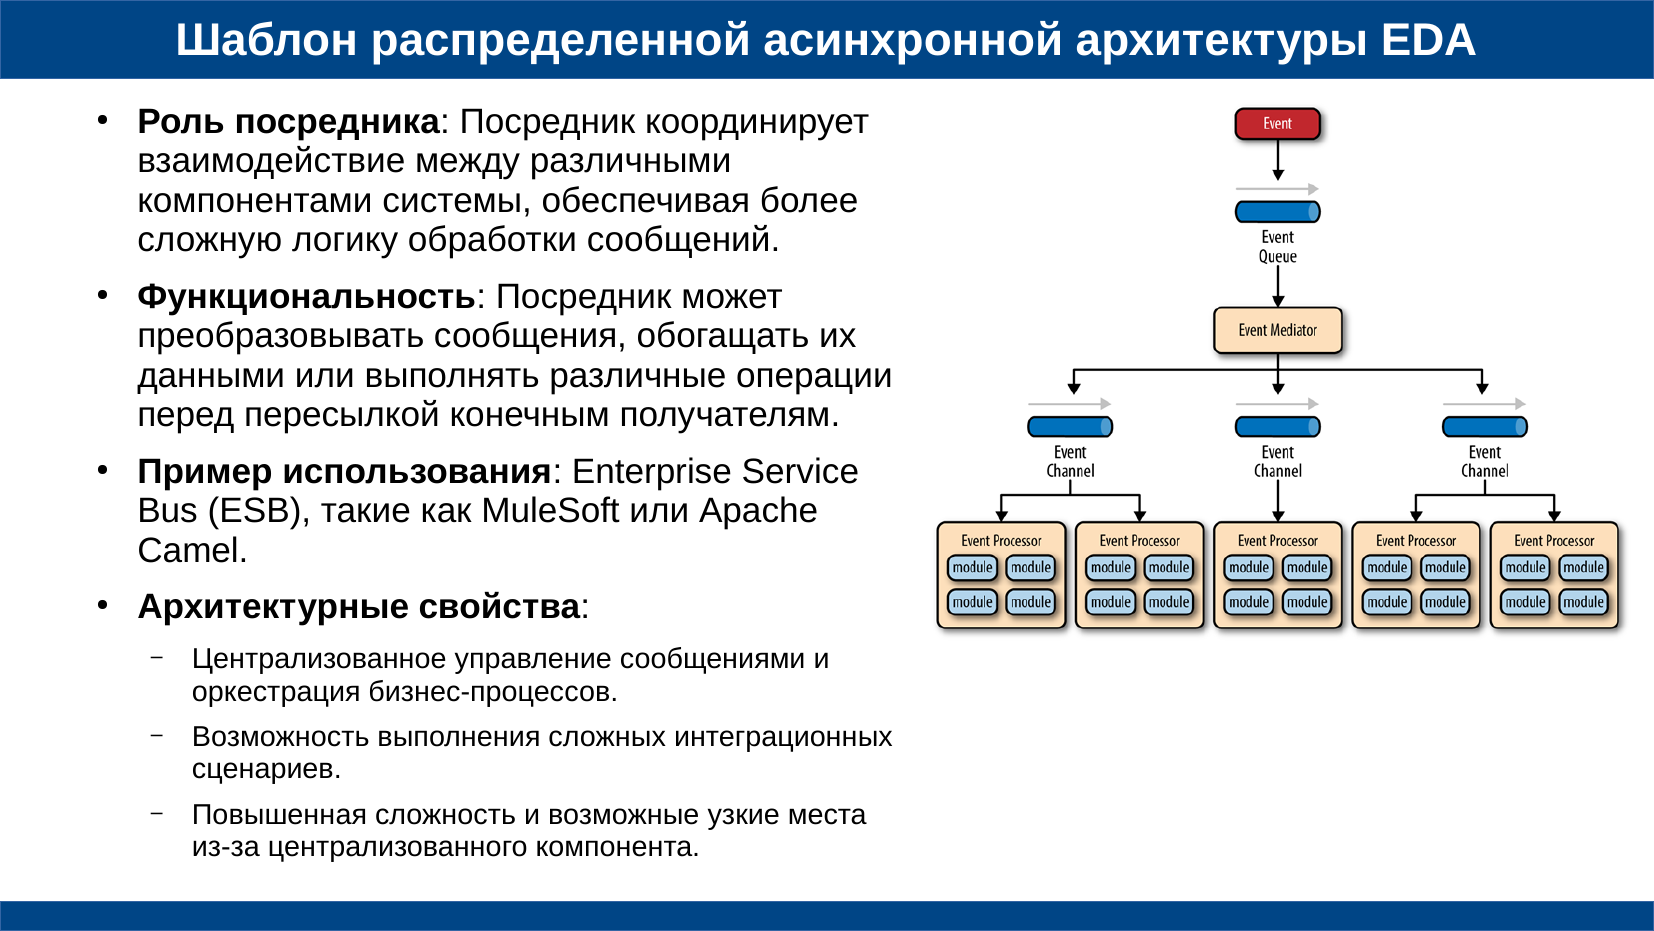

# Шаблон распределенной асинхронной архитектуры EDA
Роль посредника: Посредник координирует взаимодействие между различными компонентами системы, обеспечивая более сложную логику обработки сообщений.
Функциональность: Посредник может преобразовывать сообщения, обогащать их данными или выполнять различные операции перед пересылкой конечным получателям.
Пример использования: Enterprise Service Bus (ESB), такие как MuleSoft или Apache Camel.
Архитектурные свойства:
Централизованное управление сообщениями и оркестрация бизнес-процессов.
Возможность выполнения сложных интеграционных сценариев.
Повышенная сложность и возможные узкие места из-за централизованного компонента.